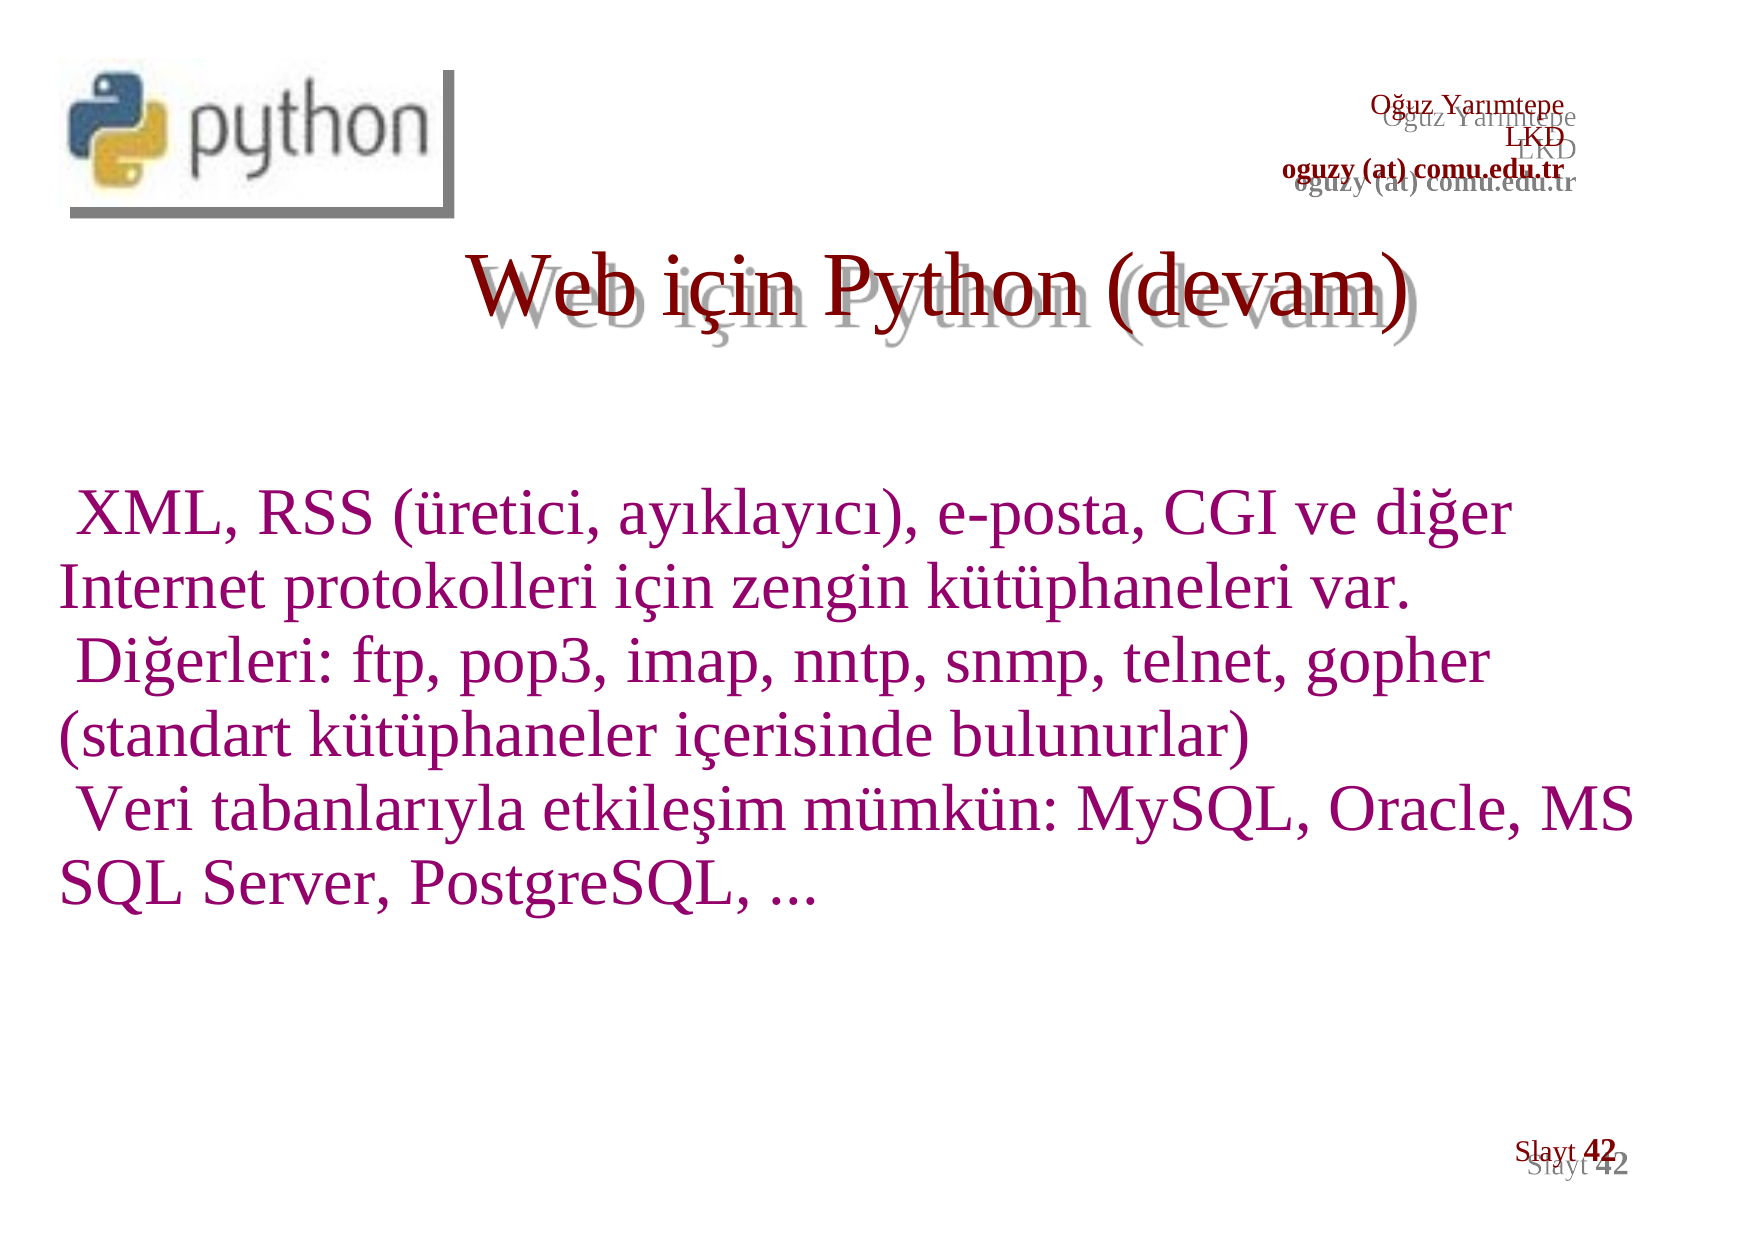

# Web için Python (devam)
 XML, RSS (üretici, ayıklayıcı), e-posta, CGI ve diğer Internet protokolleri için zengin kütüphaneleri var.
 Diğerleri: ftp, pop3, imap, nntp, snmp, telnet, gopher (standart kütüphaneler içerisinde bulunurlar)
 Veri tabanlarıyla etkileşim mümkün: MySQL, Oracle, MS SQL Server, PostgreSQL, ...